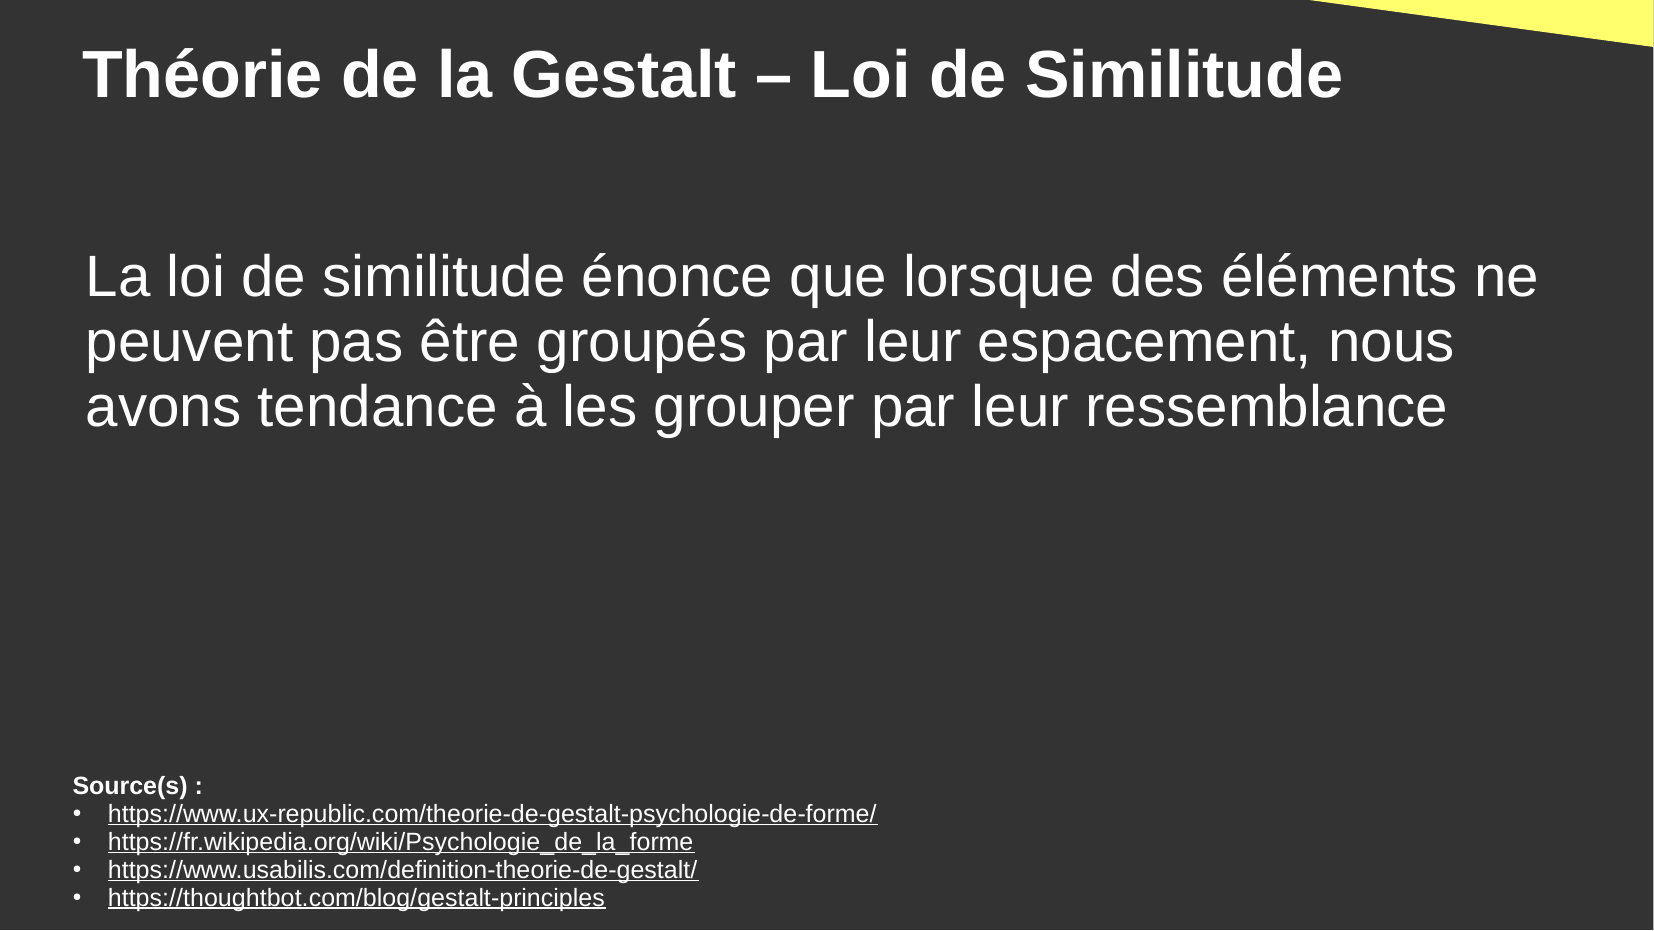

# Théorie de la Gestalt – Loi de Similitude
La loi de similitude énonce que lorsque des éléments ne peuvent pas être groupés par leur espacement, nous avons tendance à les grouper par leur ressemblance
Source(s) :
https://www.ux-republic.com/theorie-de-gestalt-psychologie-de-forme/
https://fr.wikipedia.org/wiki/Psychologie_de_la_forme
https://www.usabilis.com/definition-theorie-de-gestalt/
https://thoughtbot.com/blog/gestalt-principles